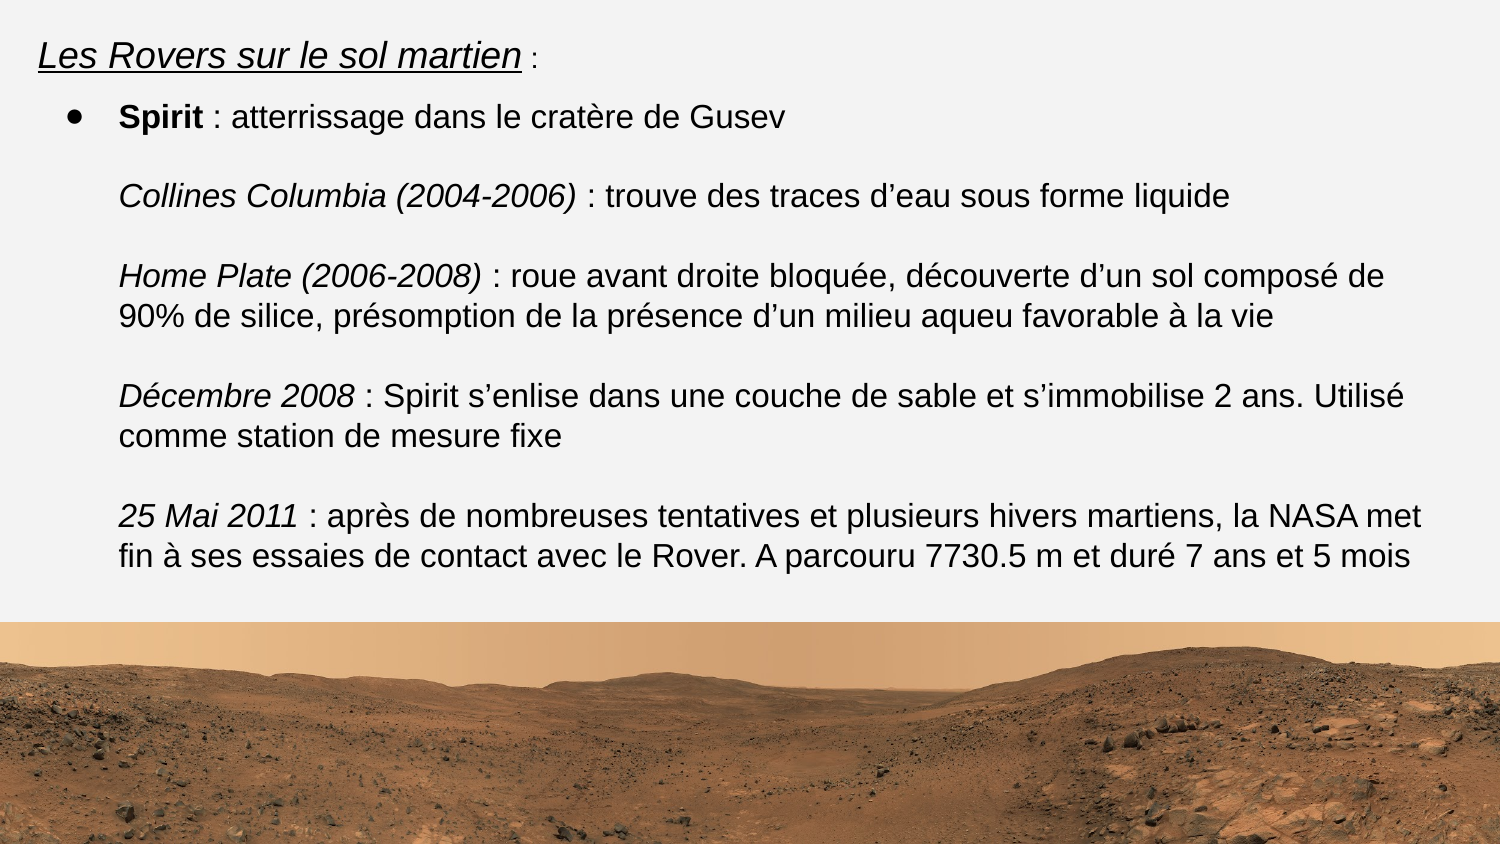

Les Rovers sur le sol martien :
Spirit : atterrissage dans le cratère de Gusev
Collines Columbia (2004-2006) : trouve des traces d’eau sous forme liquide
Home Plate (2006-2008) : roue avant droite bloquée, découverte d’un sol composé de 90% de silice, présomption de la présence d’un milieu aqueu favorable à la vie
Décembre 2008 : Spirit s’enlise dans une couche de sable et s’immobilise 2 ans. Utilisé comme station de mesure fixe
25 Mai 2011 : après de nombreuses tentatives et plusieurs hivers martiens, la NASA met fin à ses essaies de contact avec le Rover. A parcouru 7730.5 m et duré 7 ans et 5 mois